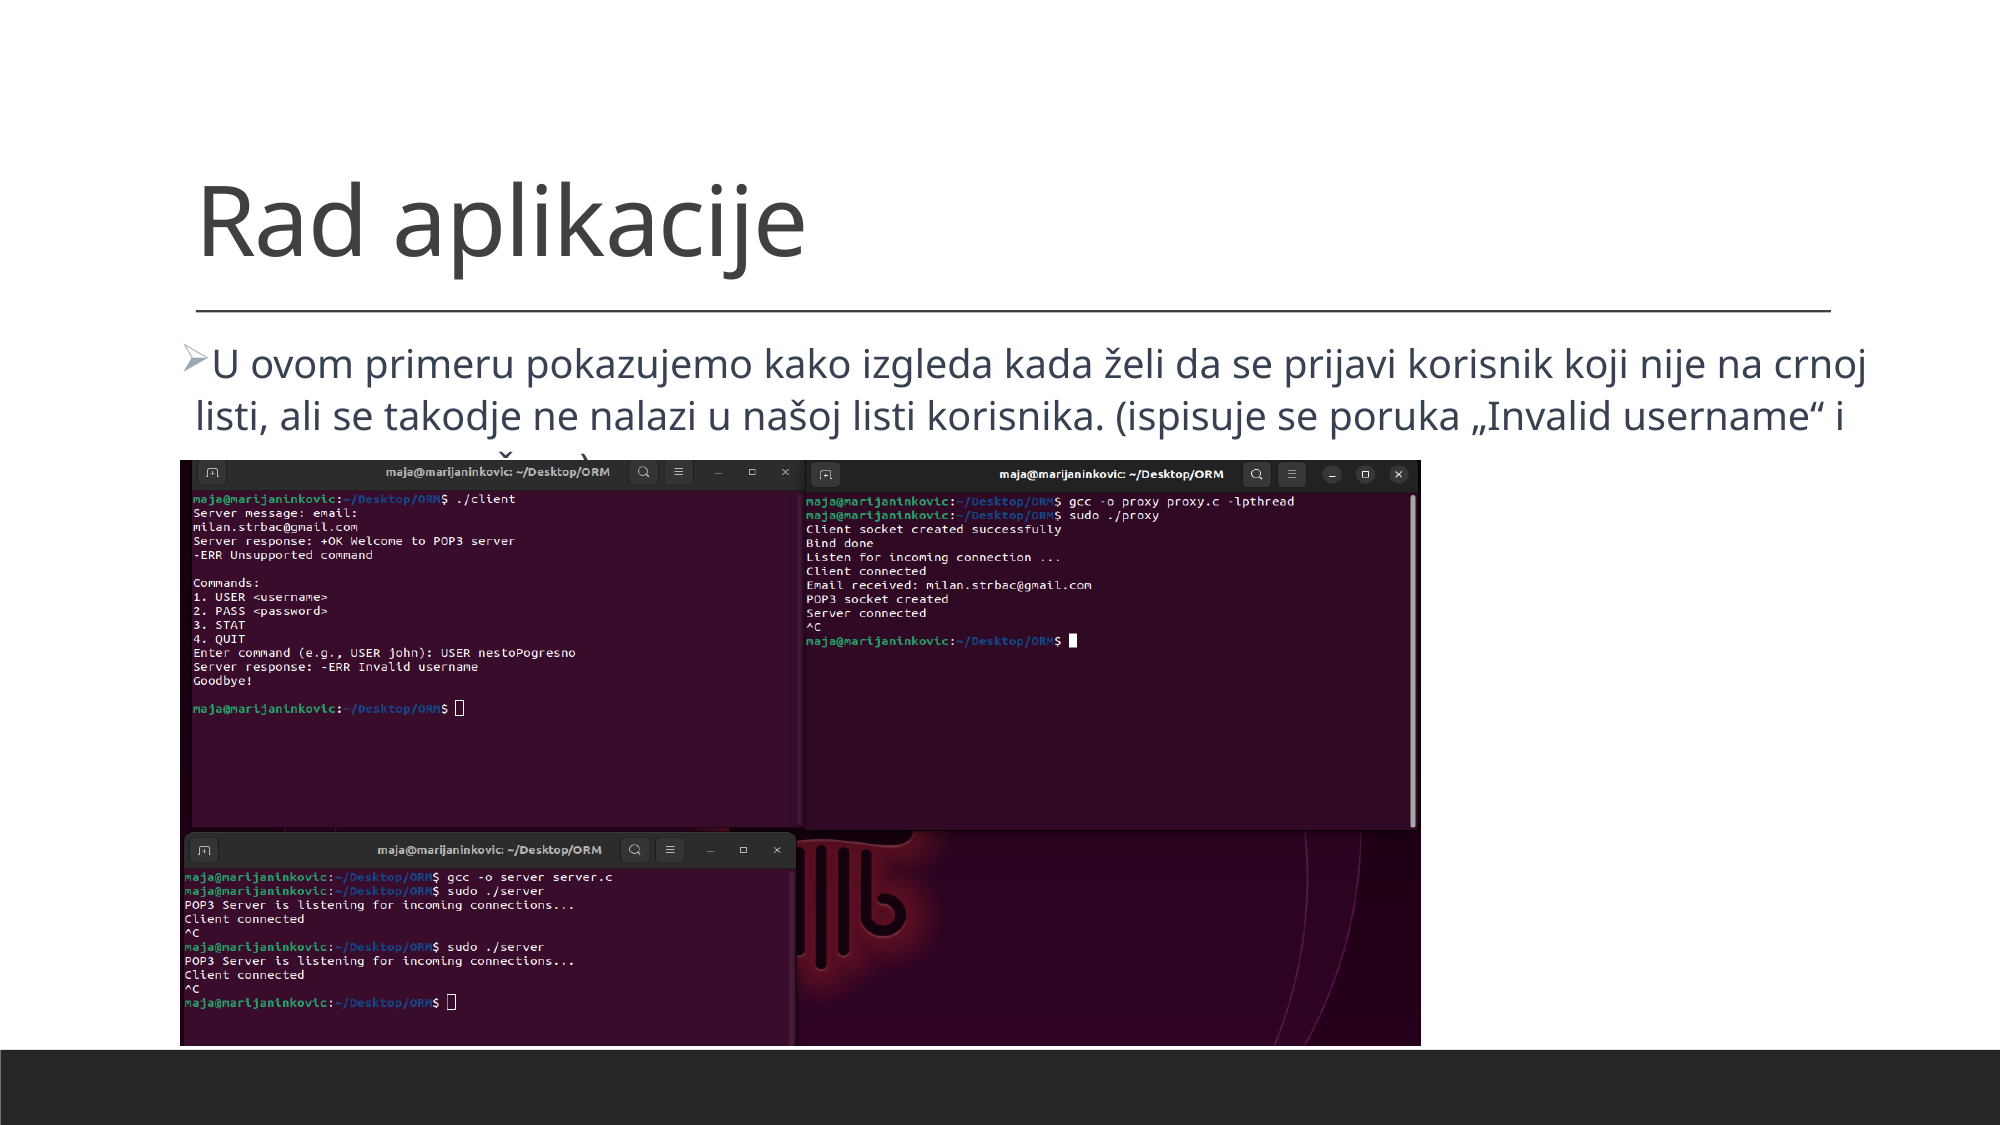

# Rad aplikacije
U ovom primeru pokazujemo kako izgleda kada želi da se prijavi korisnik koji nije na crnoj listi, ali se takodje ne nalazi u našoj listi korisnika. (ispisuje se poruka „Invalid username“ i program se završava)